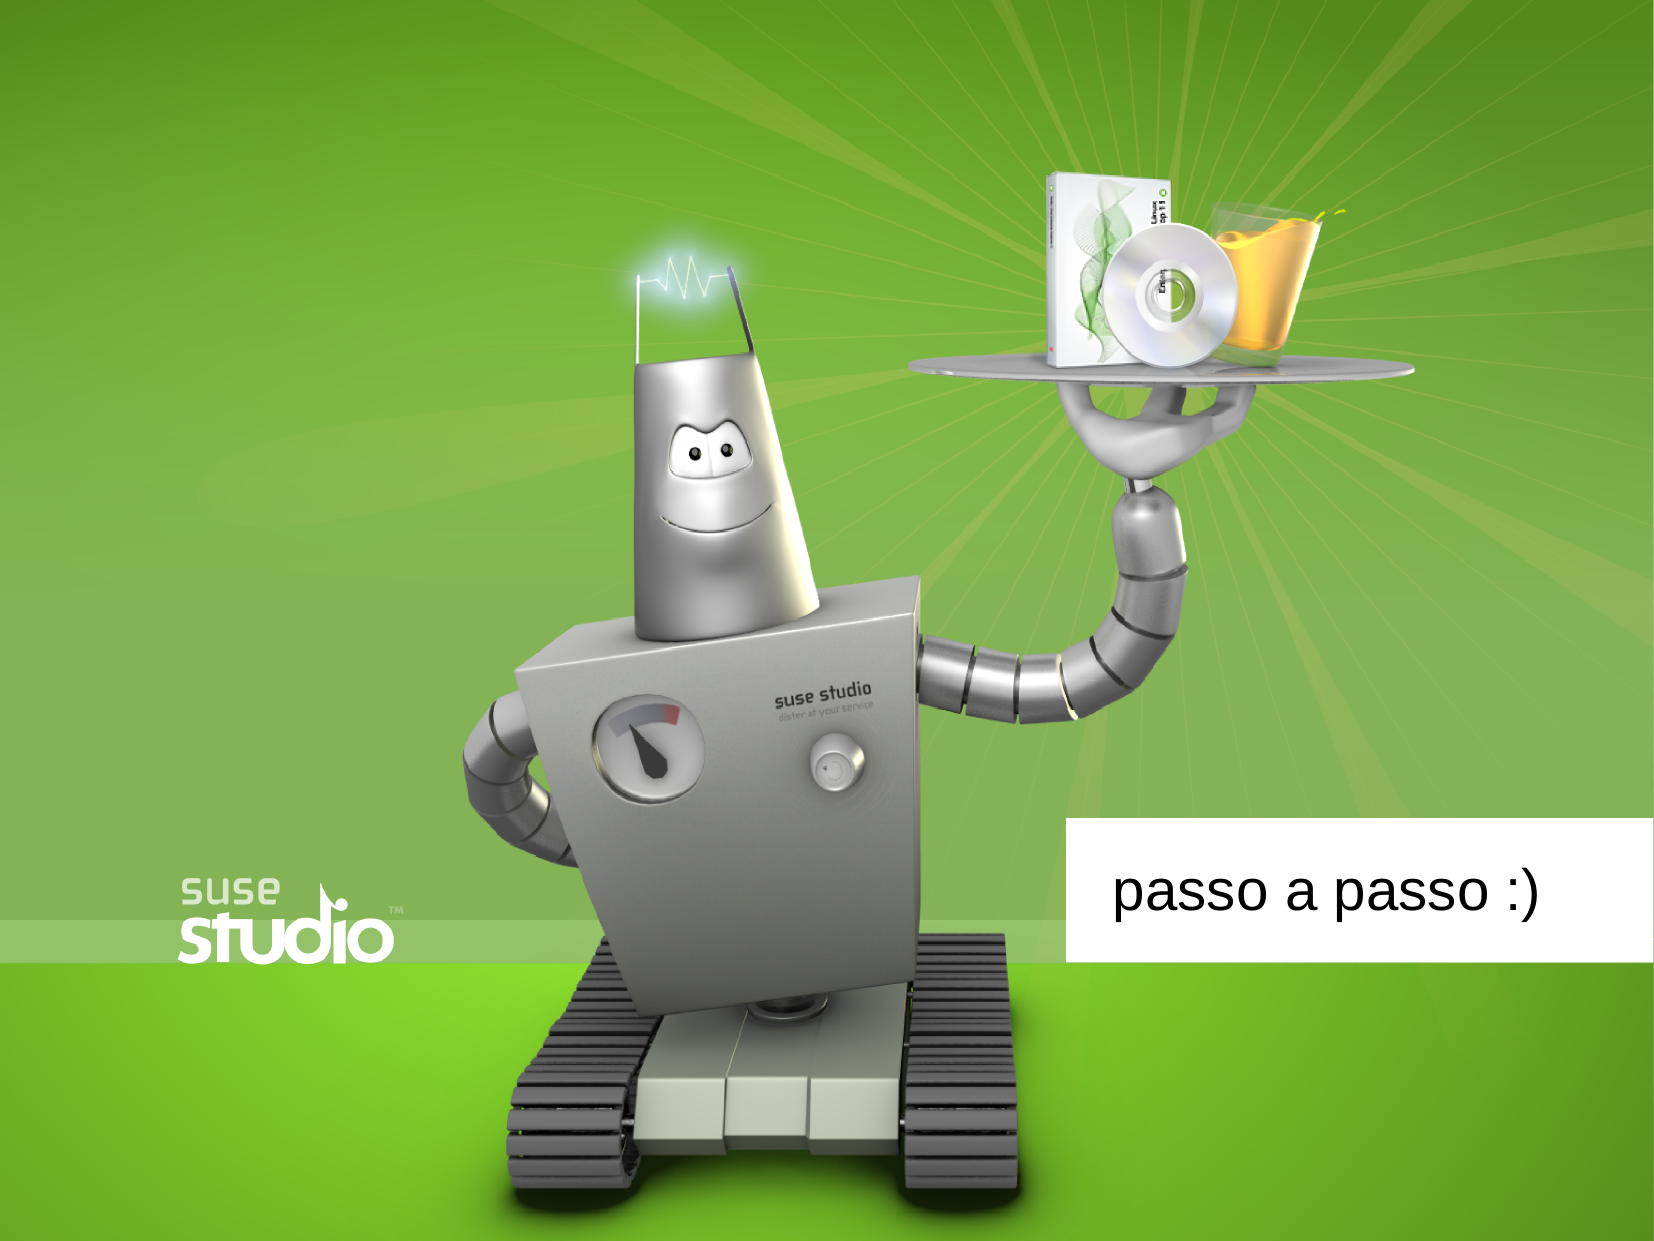

#
passo a passo :)
17
Construindo appliances com o SUSE Studio